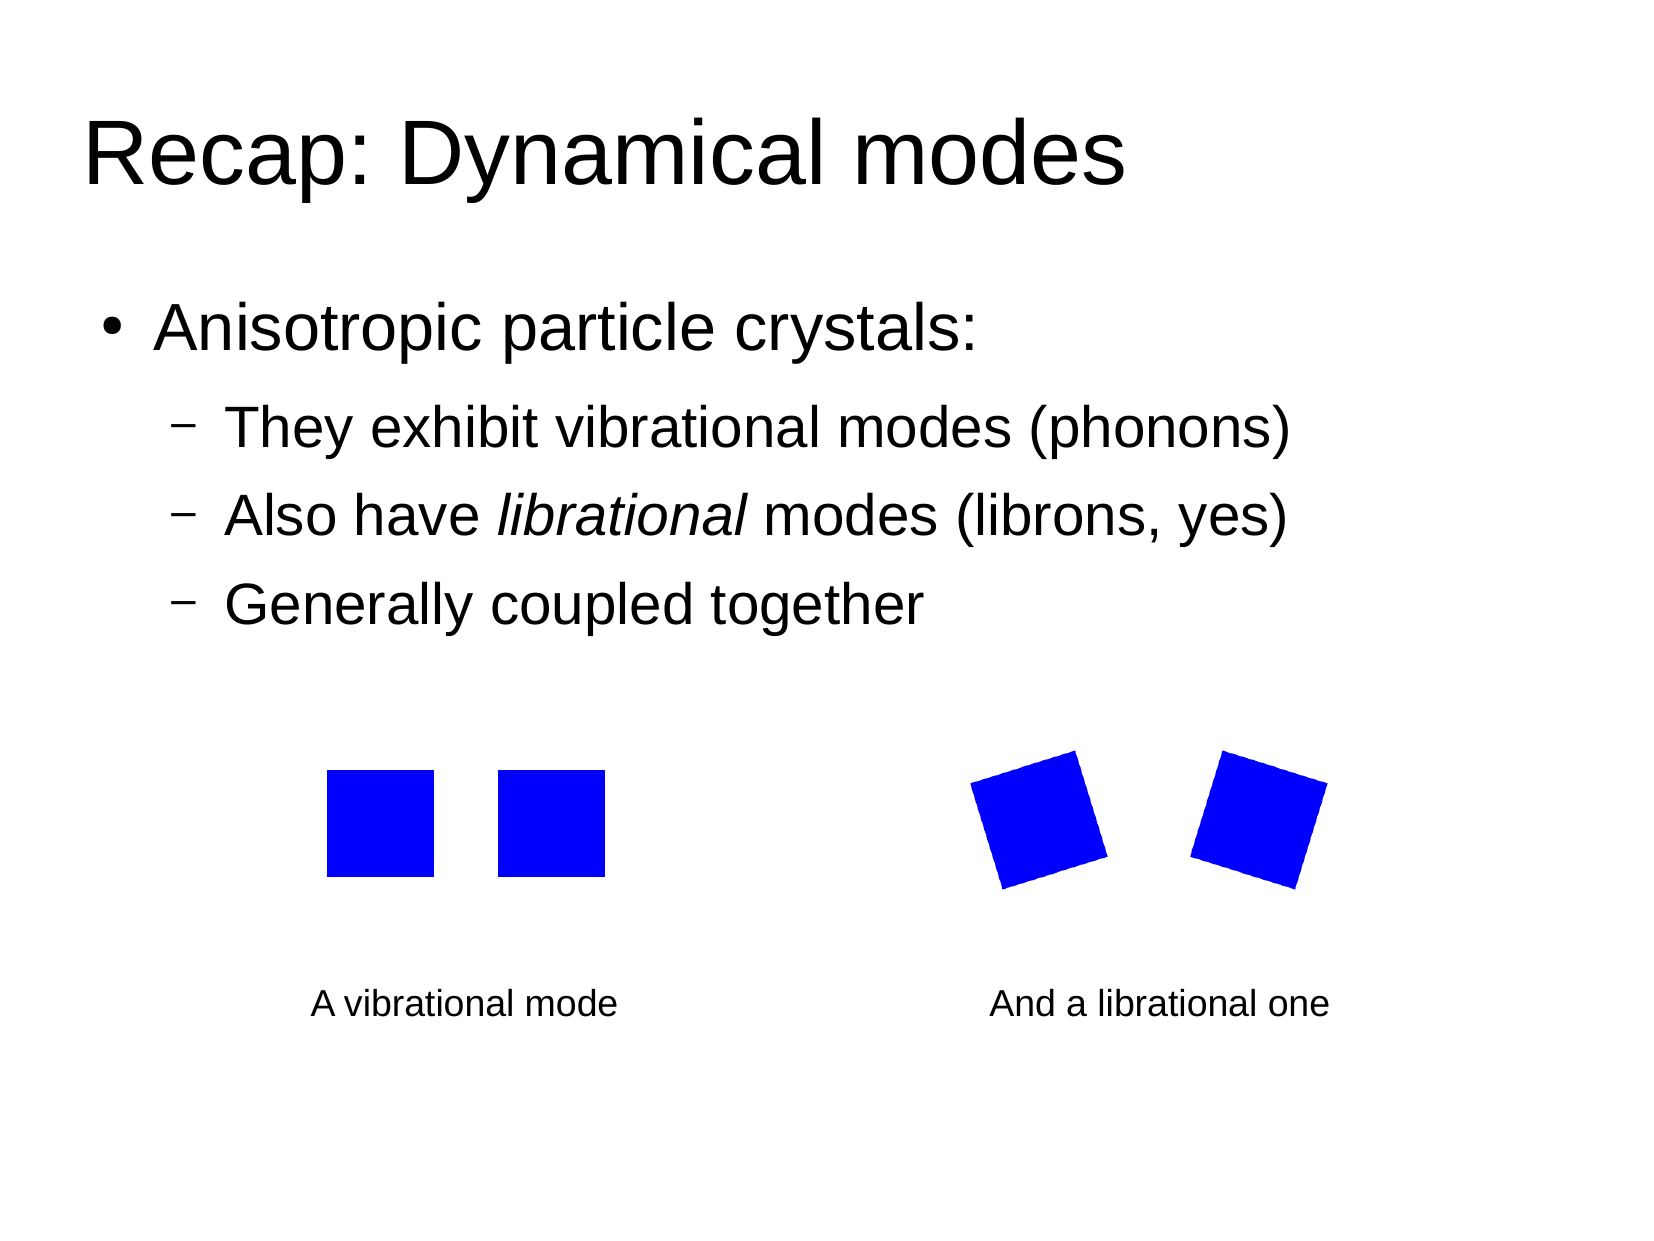

# Recap: Dynamical modes
Anisotropic particle crystals:
They exhibit vibrational modes (phonons)
Also have librational modes (librons, yes)
Generally coupled together
A vibrational mode
And a librational one